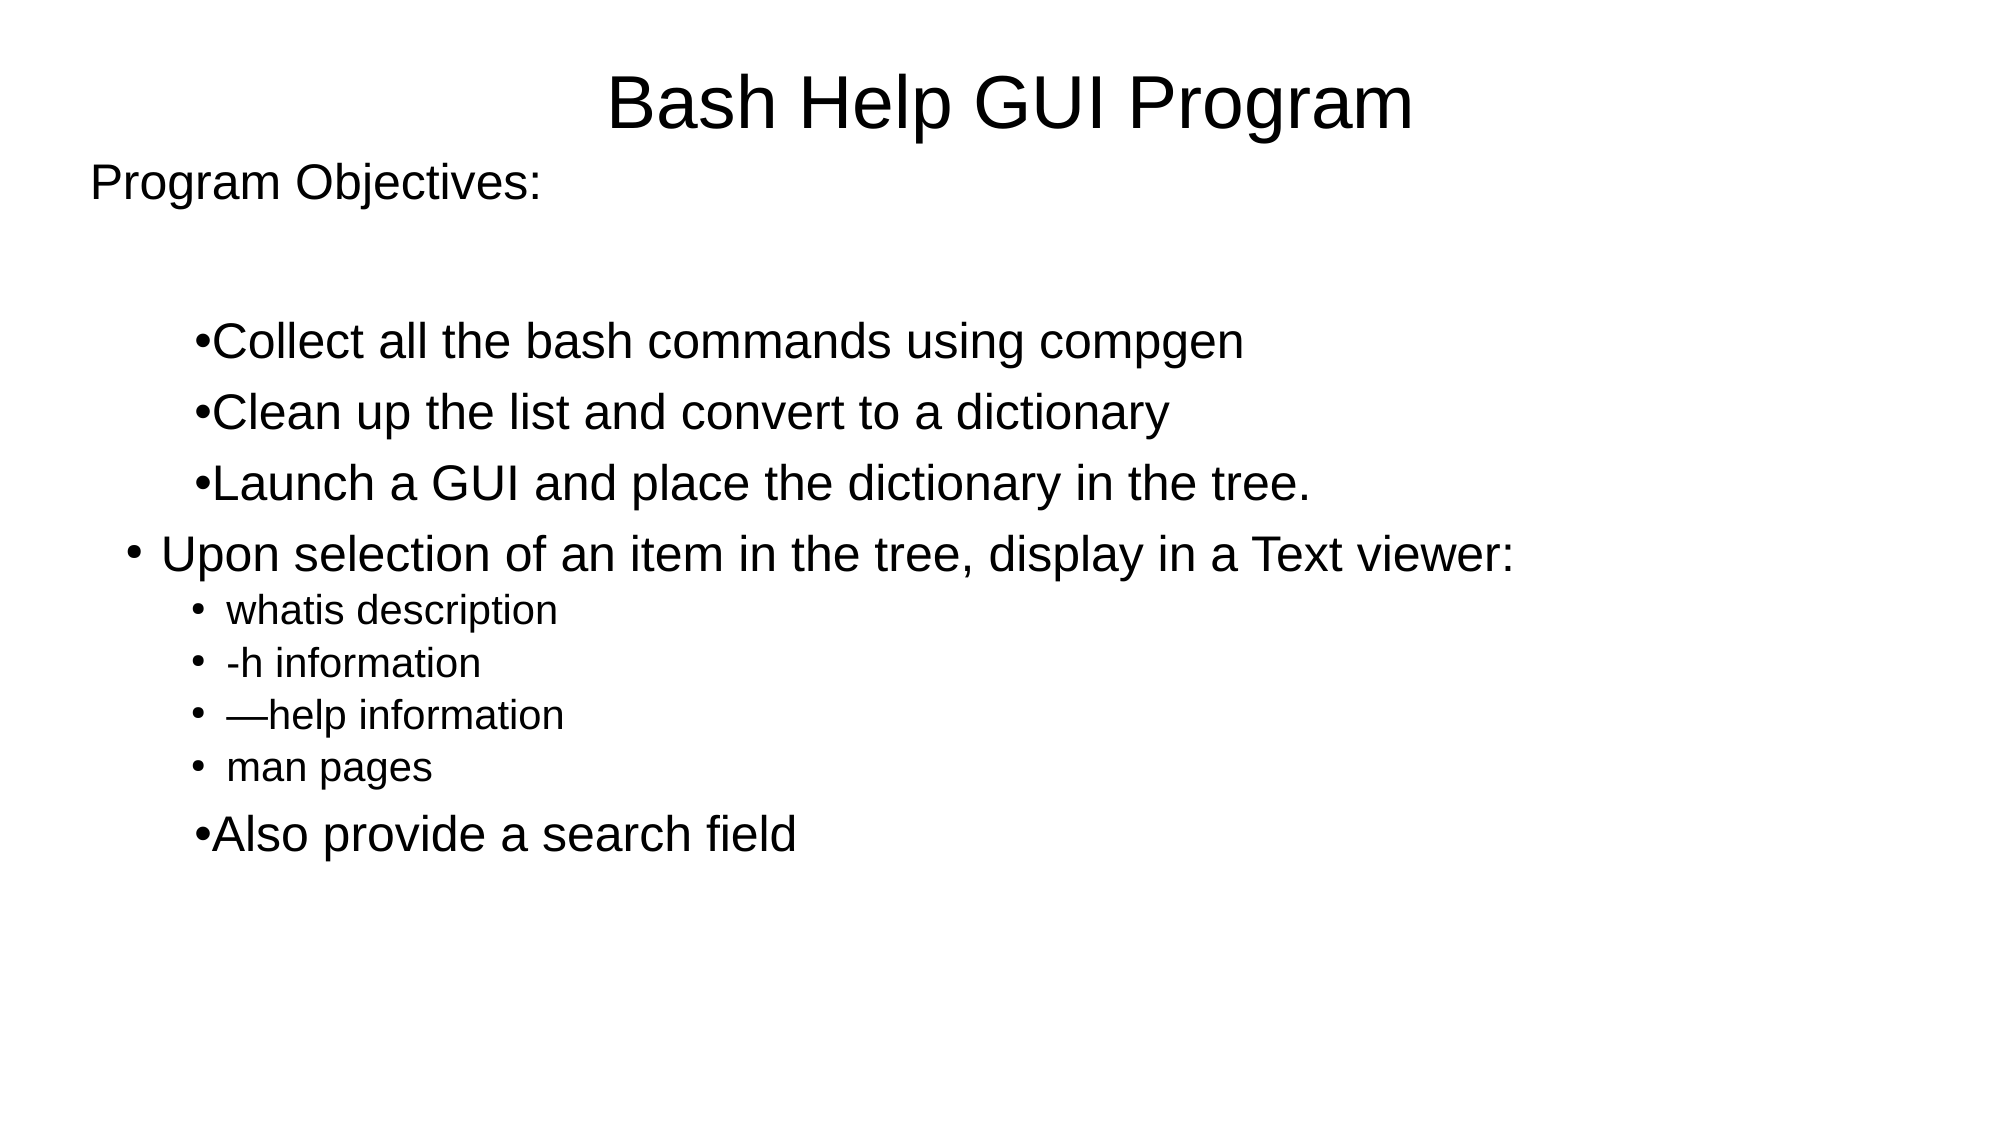

# Bash Help GUI Program
Program Objectives:
Collect all the bash commands using compgen
Clean up the list and convert to a dictionary
Launch a GUI and place the dictionary in the tree.
Upon selection of an item in the tree, display in a Text viewer:
whatis description
-h information
—help information
man pages
Also provide a search field